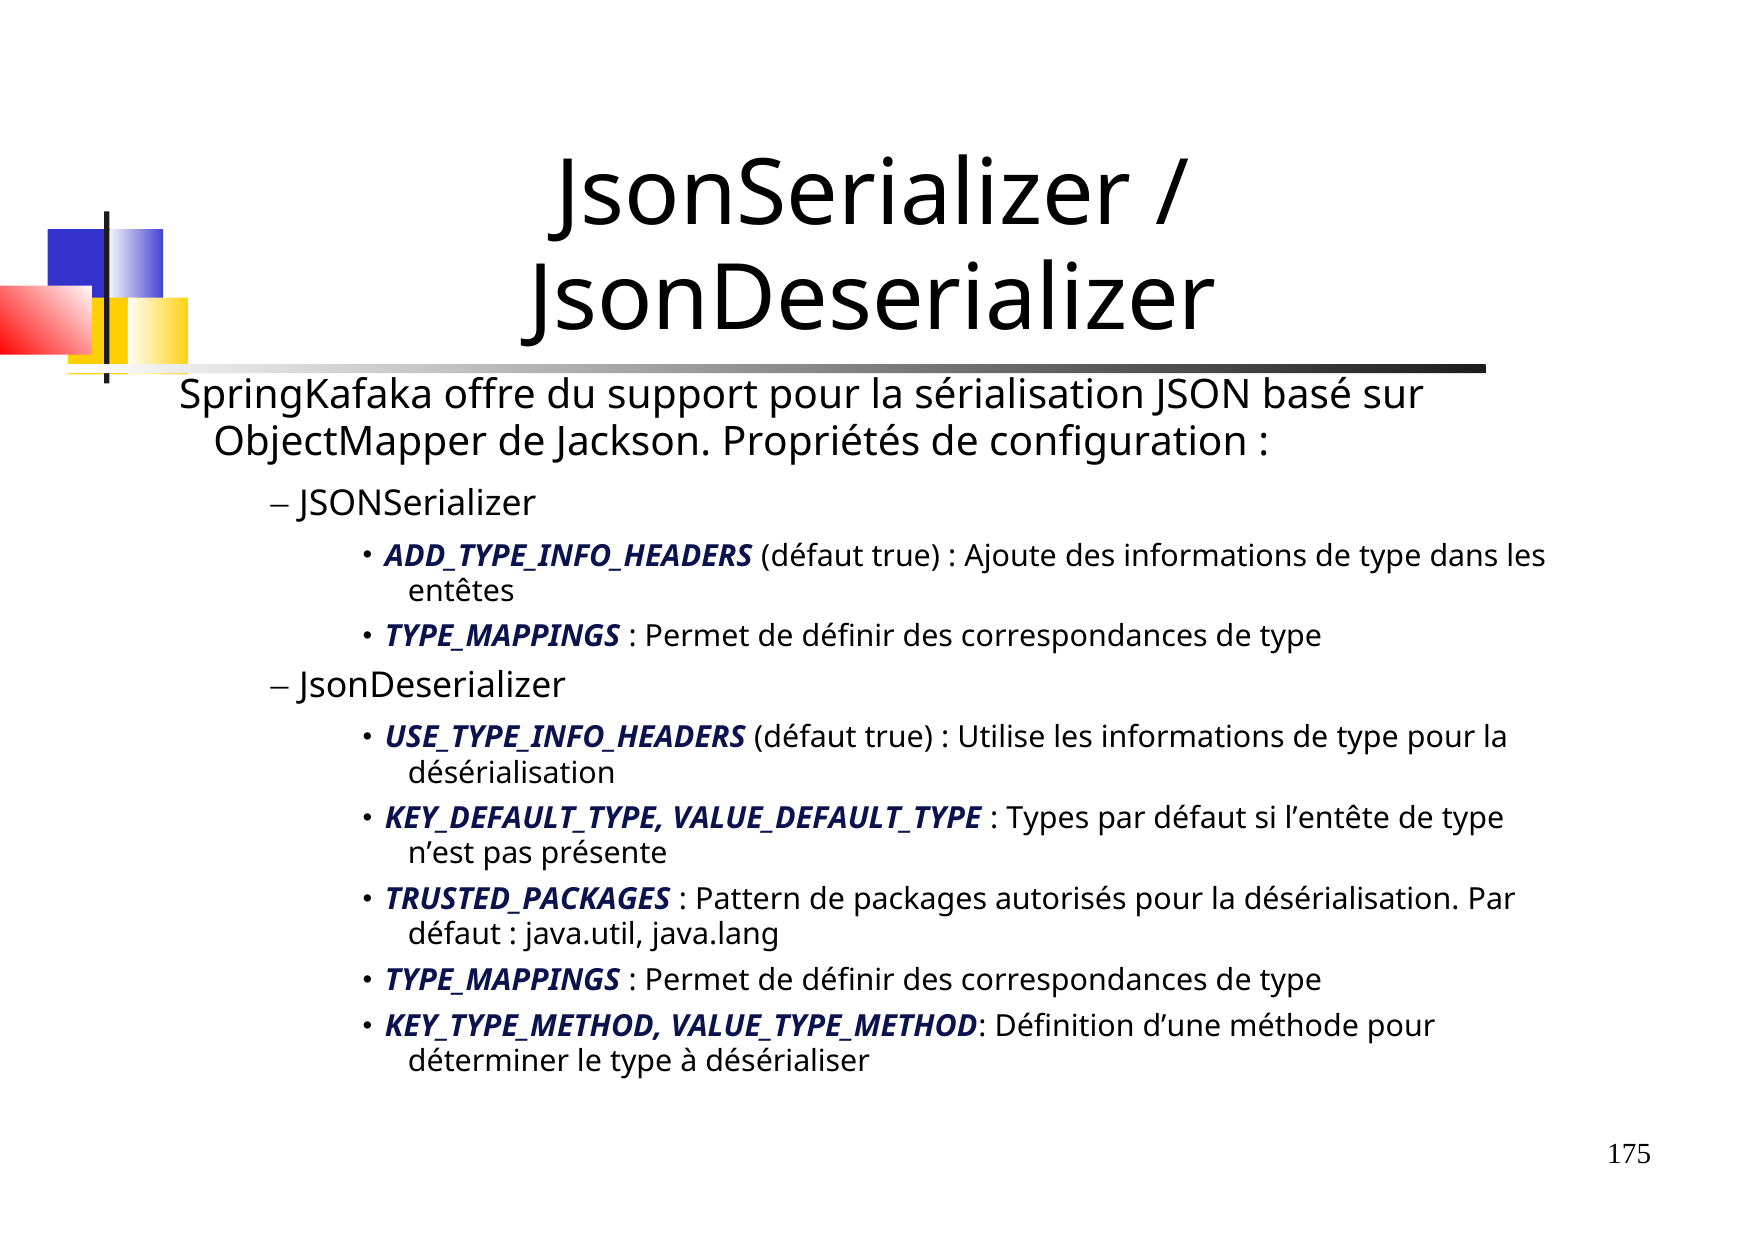

# JsonSerializer / JsonDeserializer
SpringKafaka offre du support pour la sérialisation JSON basé sur ObjectMapper de Jackson. Propriétés de configuration :
JSONSerializer
ADD_TYPE_INFO_HEADERS (défaut true) : Ajoute des informations de type dans les entêtes
TYPE_MAPPINGS : Permet de définir des correspondances de type
JsonDeserializer
USE_TYPE_INFO_HEADERS (défaut true) : Utilise les informations de type pour la désérialisation
KEY_DEFAULT_TYPE, VALUE_DEFAULT_TYPE : Types par défaut si l’entête de type n’est pas présente
TRUSTED_PACKAGES : Pattern de packages autorisés pour la désérialisation. Par défaut : java.util, java.lang
TYPE_MAPPINGS : Permet de définir des correspondances de type
KEY_TYPE_METHOD, VALUE_TYPE_METHOD: Définition d’une méthode pour déterminer le type à désérialiser